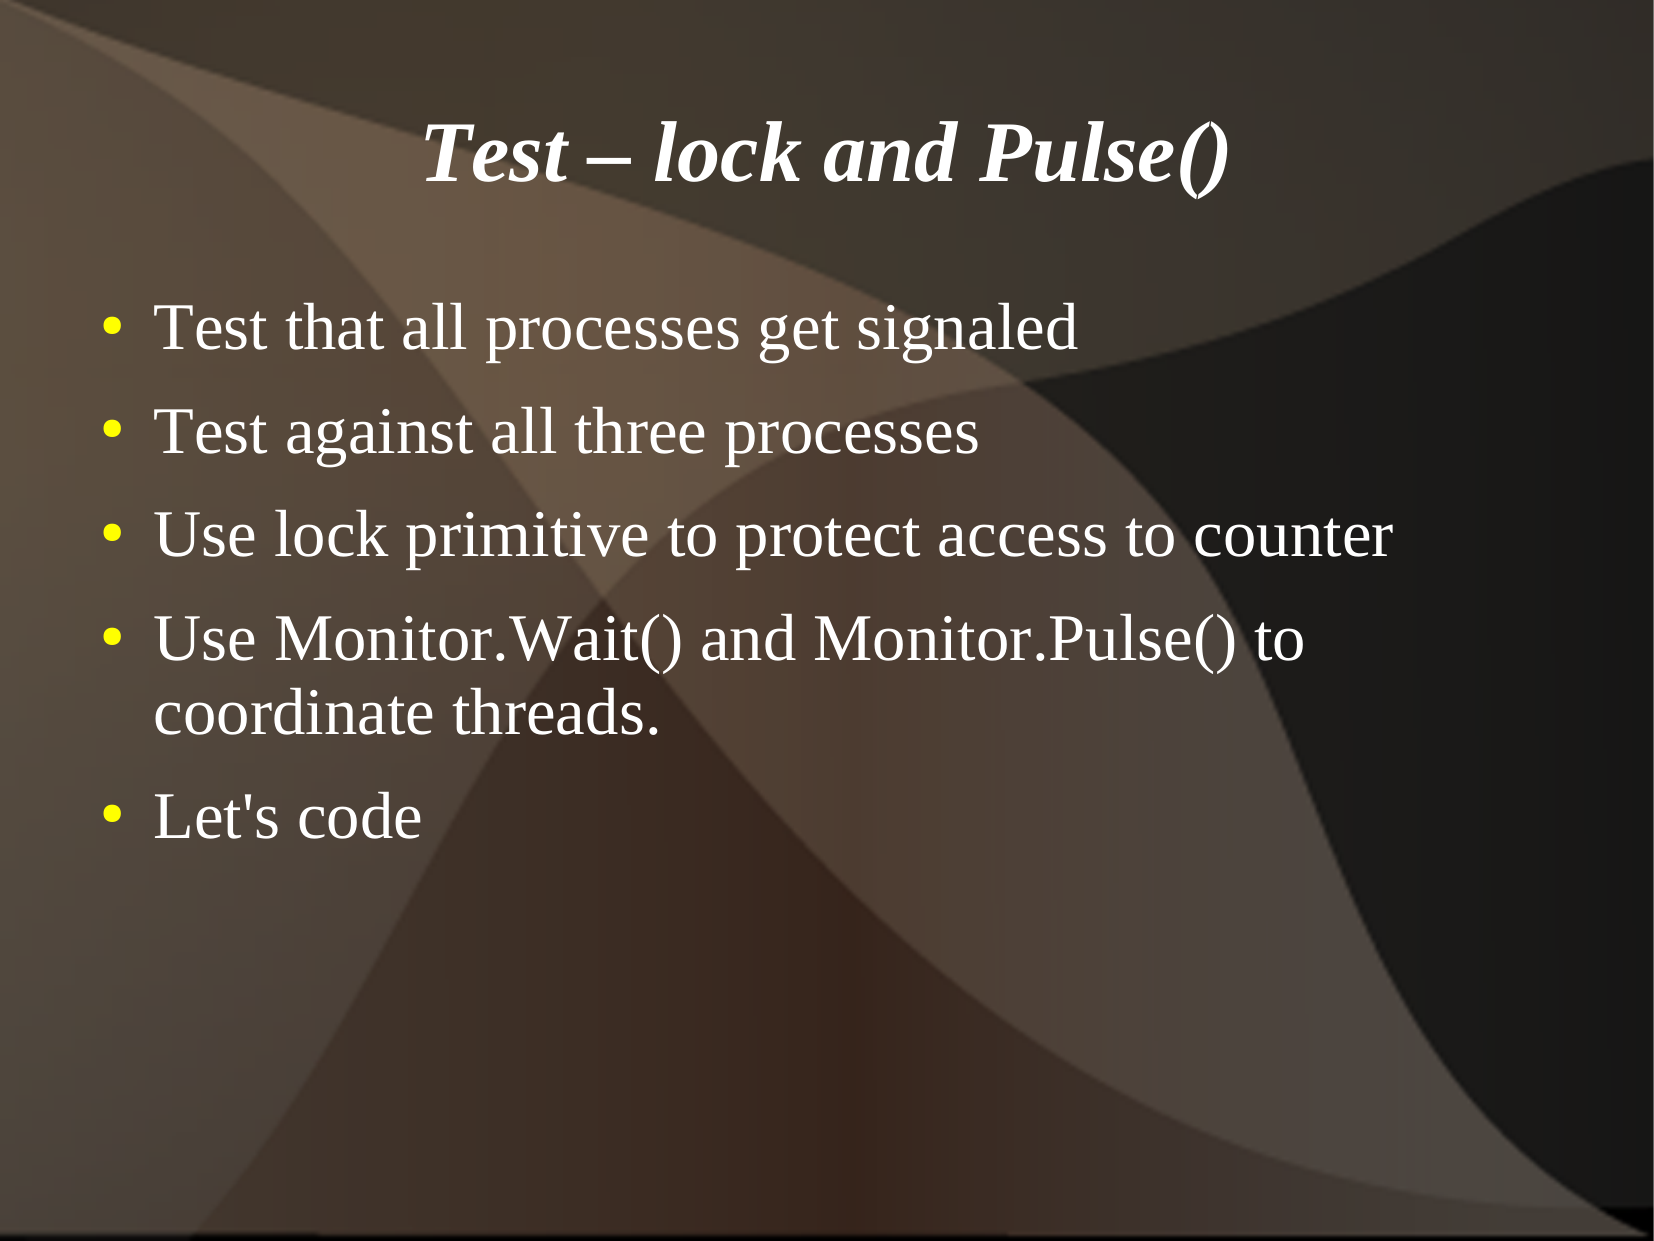

# Test – lock and Pulse()
Test that all processes get signaled
Test against all three processes
Use lock primitive to protect access to counter
Use Monitor.Wait() and Monitor.Pulse() to coordinate threads.
Let's code